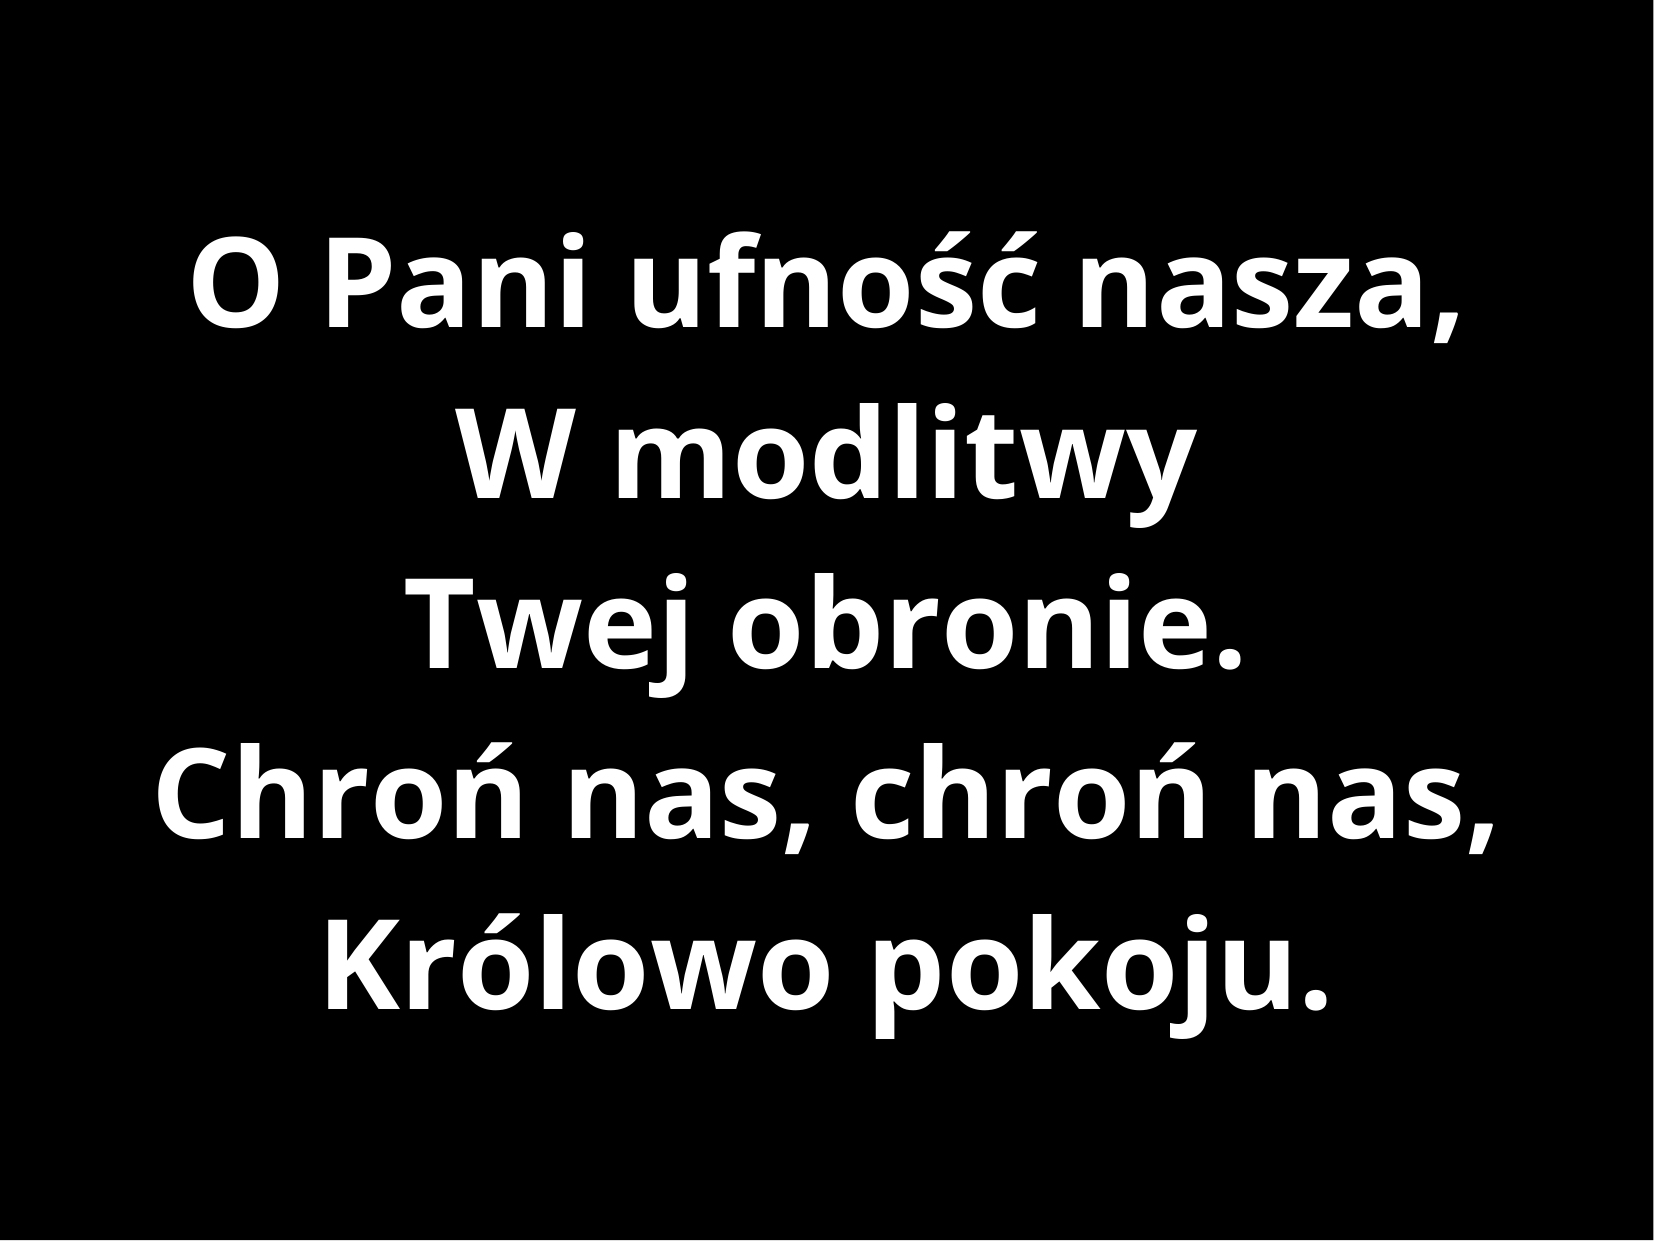

# O Pani ufność nasza, W modlitwy Twej obronie. Chroń nas, chroń nas, Królowo pokoju.